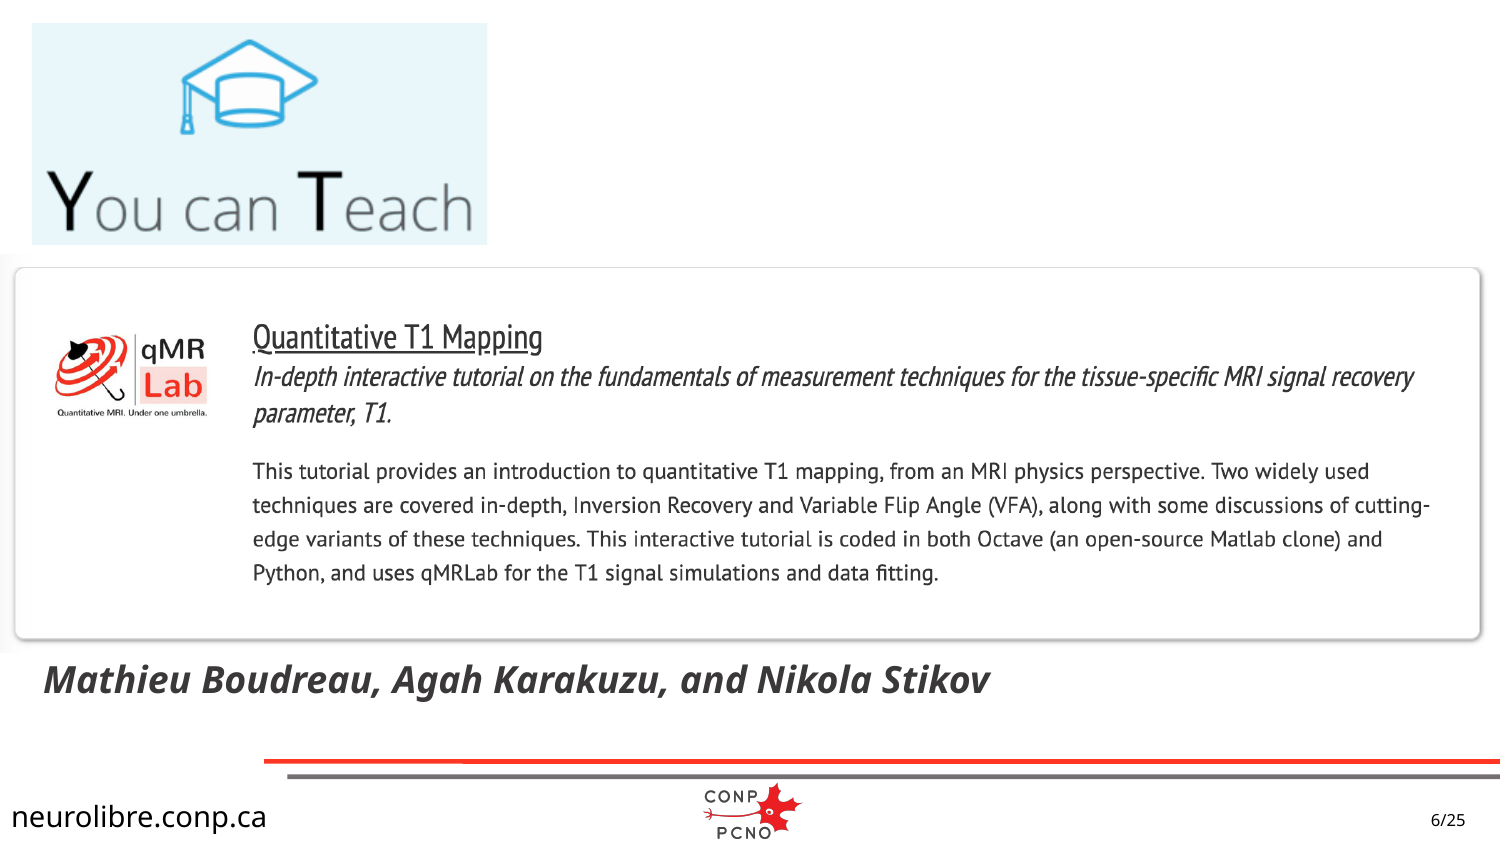

# Mathieu Boudreau, Agah Karakuzu, and Nikola Stikov
neurolibre.conp.ca